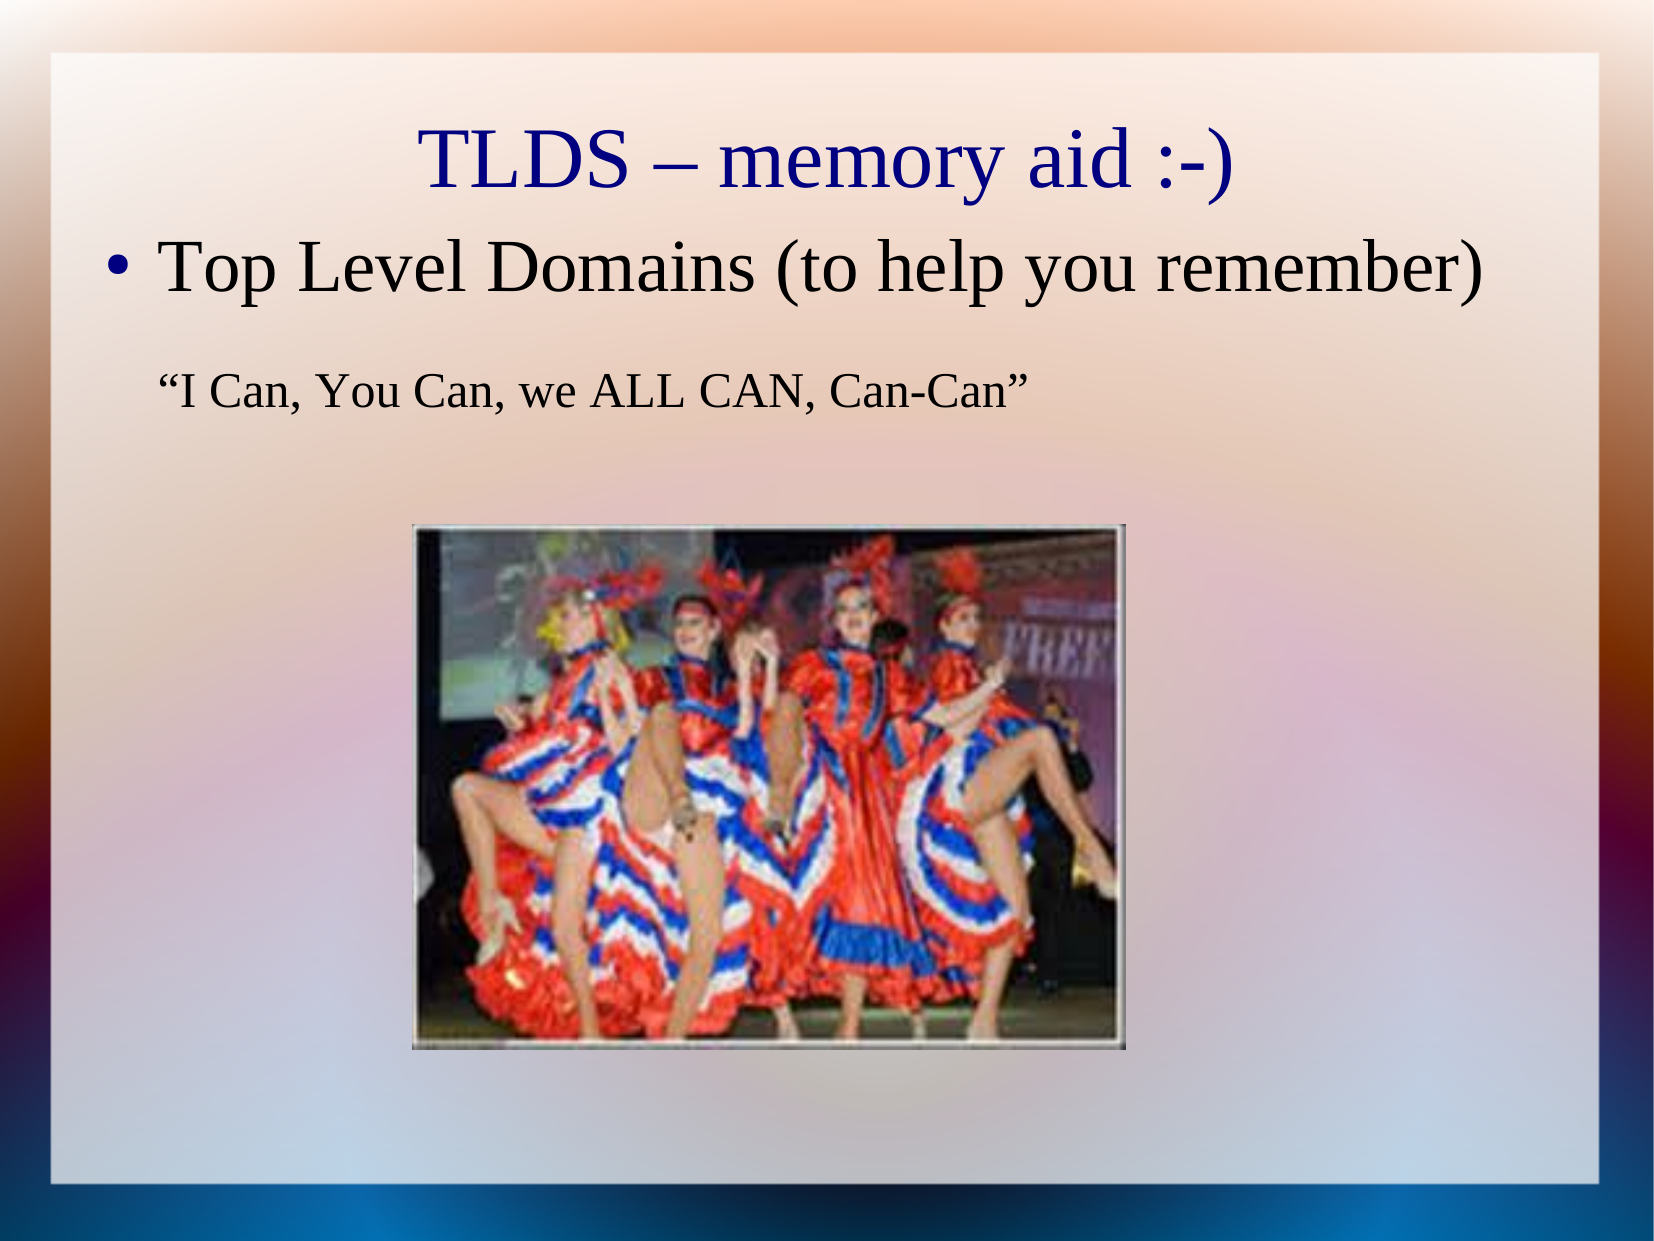

# TLDS – memory aid :-)
Top Level Domains (to help you remember)
“I Can, You Can, we ALL CAN, Can-Can”